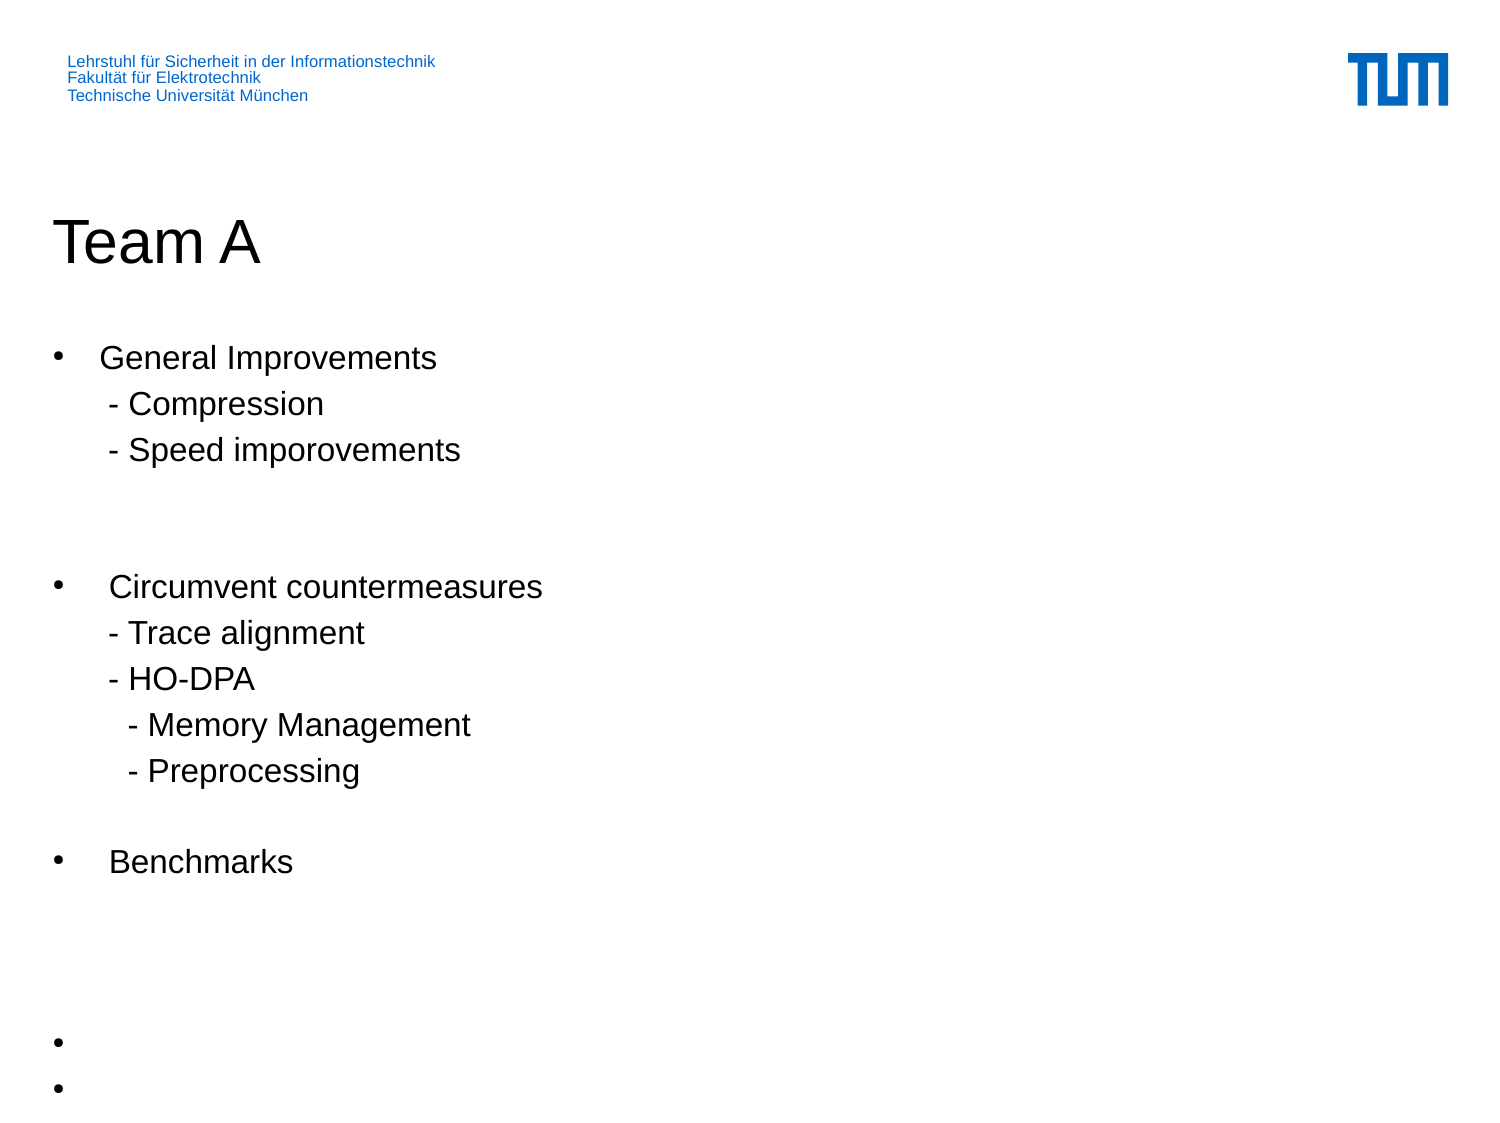

# Team A
General Improvements
 - Compression
 - Speed imporovements
 Circumvent countermeasures
 - Trace alignment
 - HO-DPA
	- Memory Management
	- Preprocessing
 Benchmarks